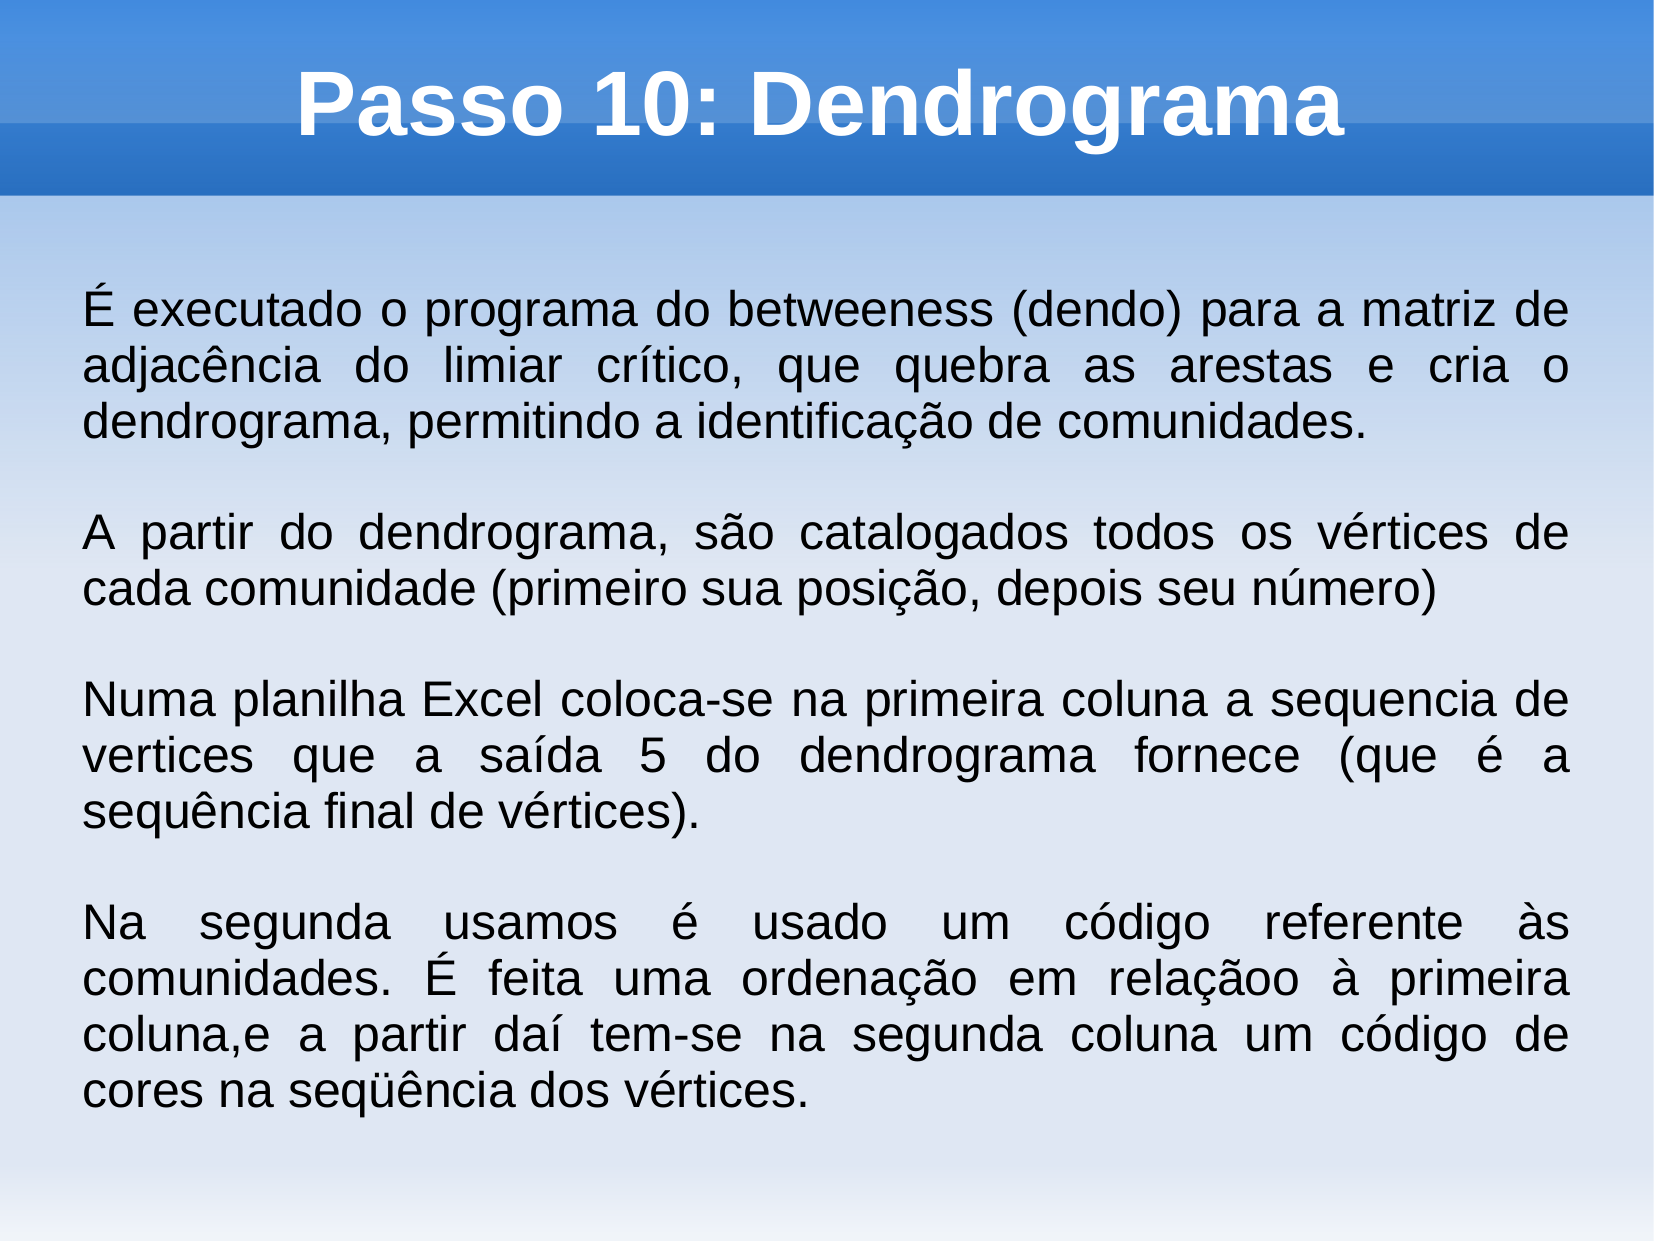

# Passo 10: Dendrograma
É executado o programa do betweeness (dendo) para a matriz de adjacência do limiar crítico, que quebra as arestas e cria o dendrograma, permitindo a identificação de comunidades.
A partir do dendrograma, são catalogados todos os vértices de cada comunidade (primeiro sua posição, depois seu número)
Numa planilha Excel coloca-se na primeira coluna a sequencia de vertices que a saída 5 do dendrograma fornece (que é a sequência final de vértices).
Na segunda usamos é usado um código referente às comunidades. É feita uma ordenação em relaçãoo à primeira coluna,e a partir daí tem-se na segunda coluna um código de cores na seqüência dos vértices.